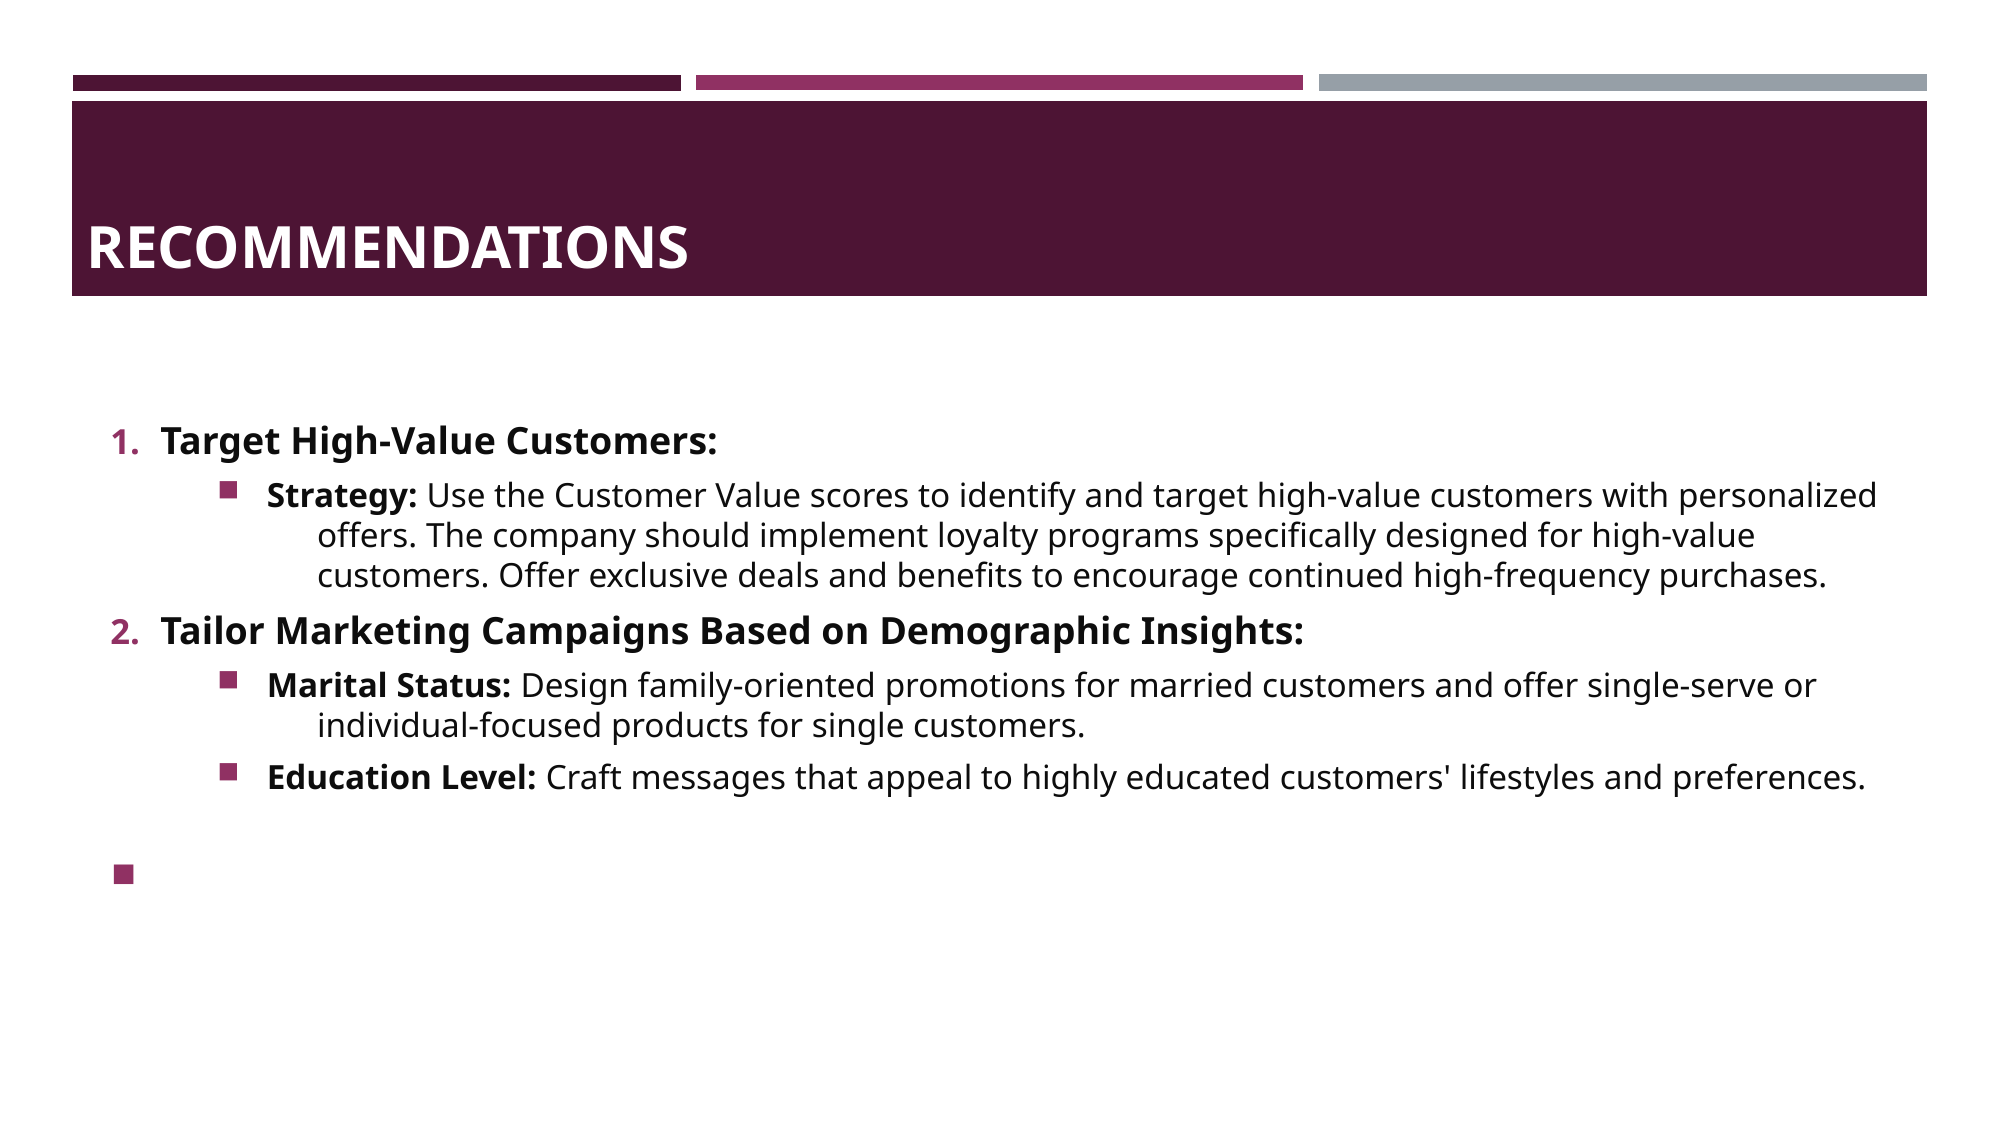

# Recommendations
Target High-Value Customers:
Strategy: Use the Customer Value scores to identify and target high-value customers with personalized offers. The company should implement loyalty programs specifically designed for high-value customers. Offer exclusive deals and benefits to encourage continued high-frequency purchases.
Tailor Marketing Campaigns Based on Demographic Insights:
Marital Status: Design family-oriented promotions for married customers and offer single-serve or individual-focused products for single customers.
Education Level: Craft messages that appeal to highly educated customers' lifestyles and preferences.